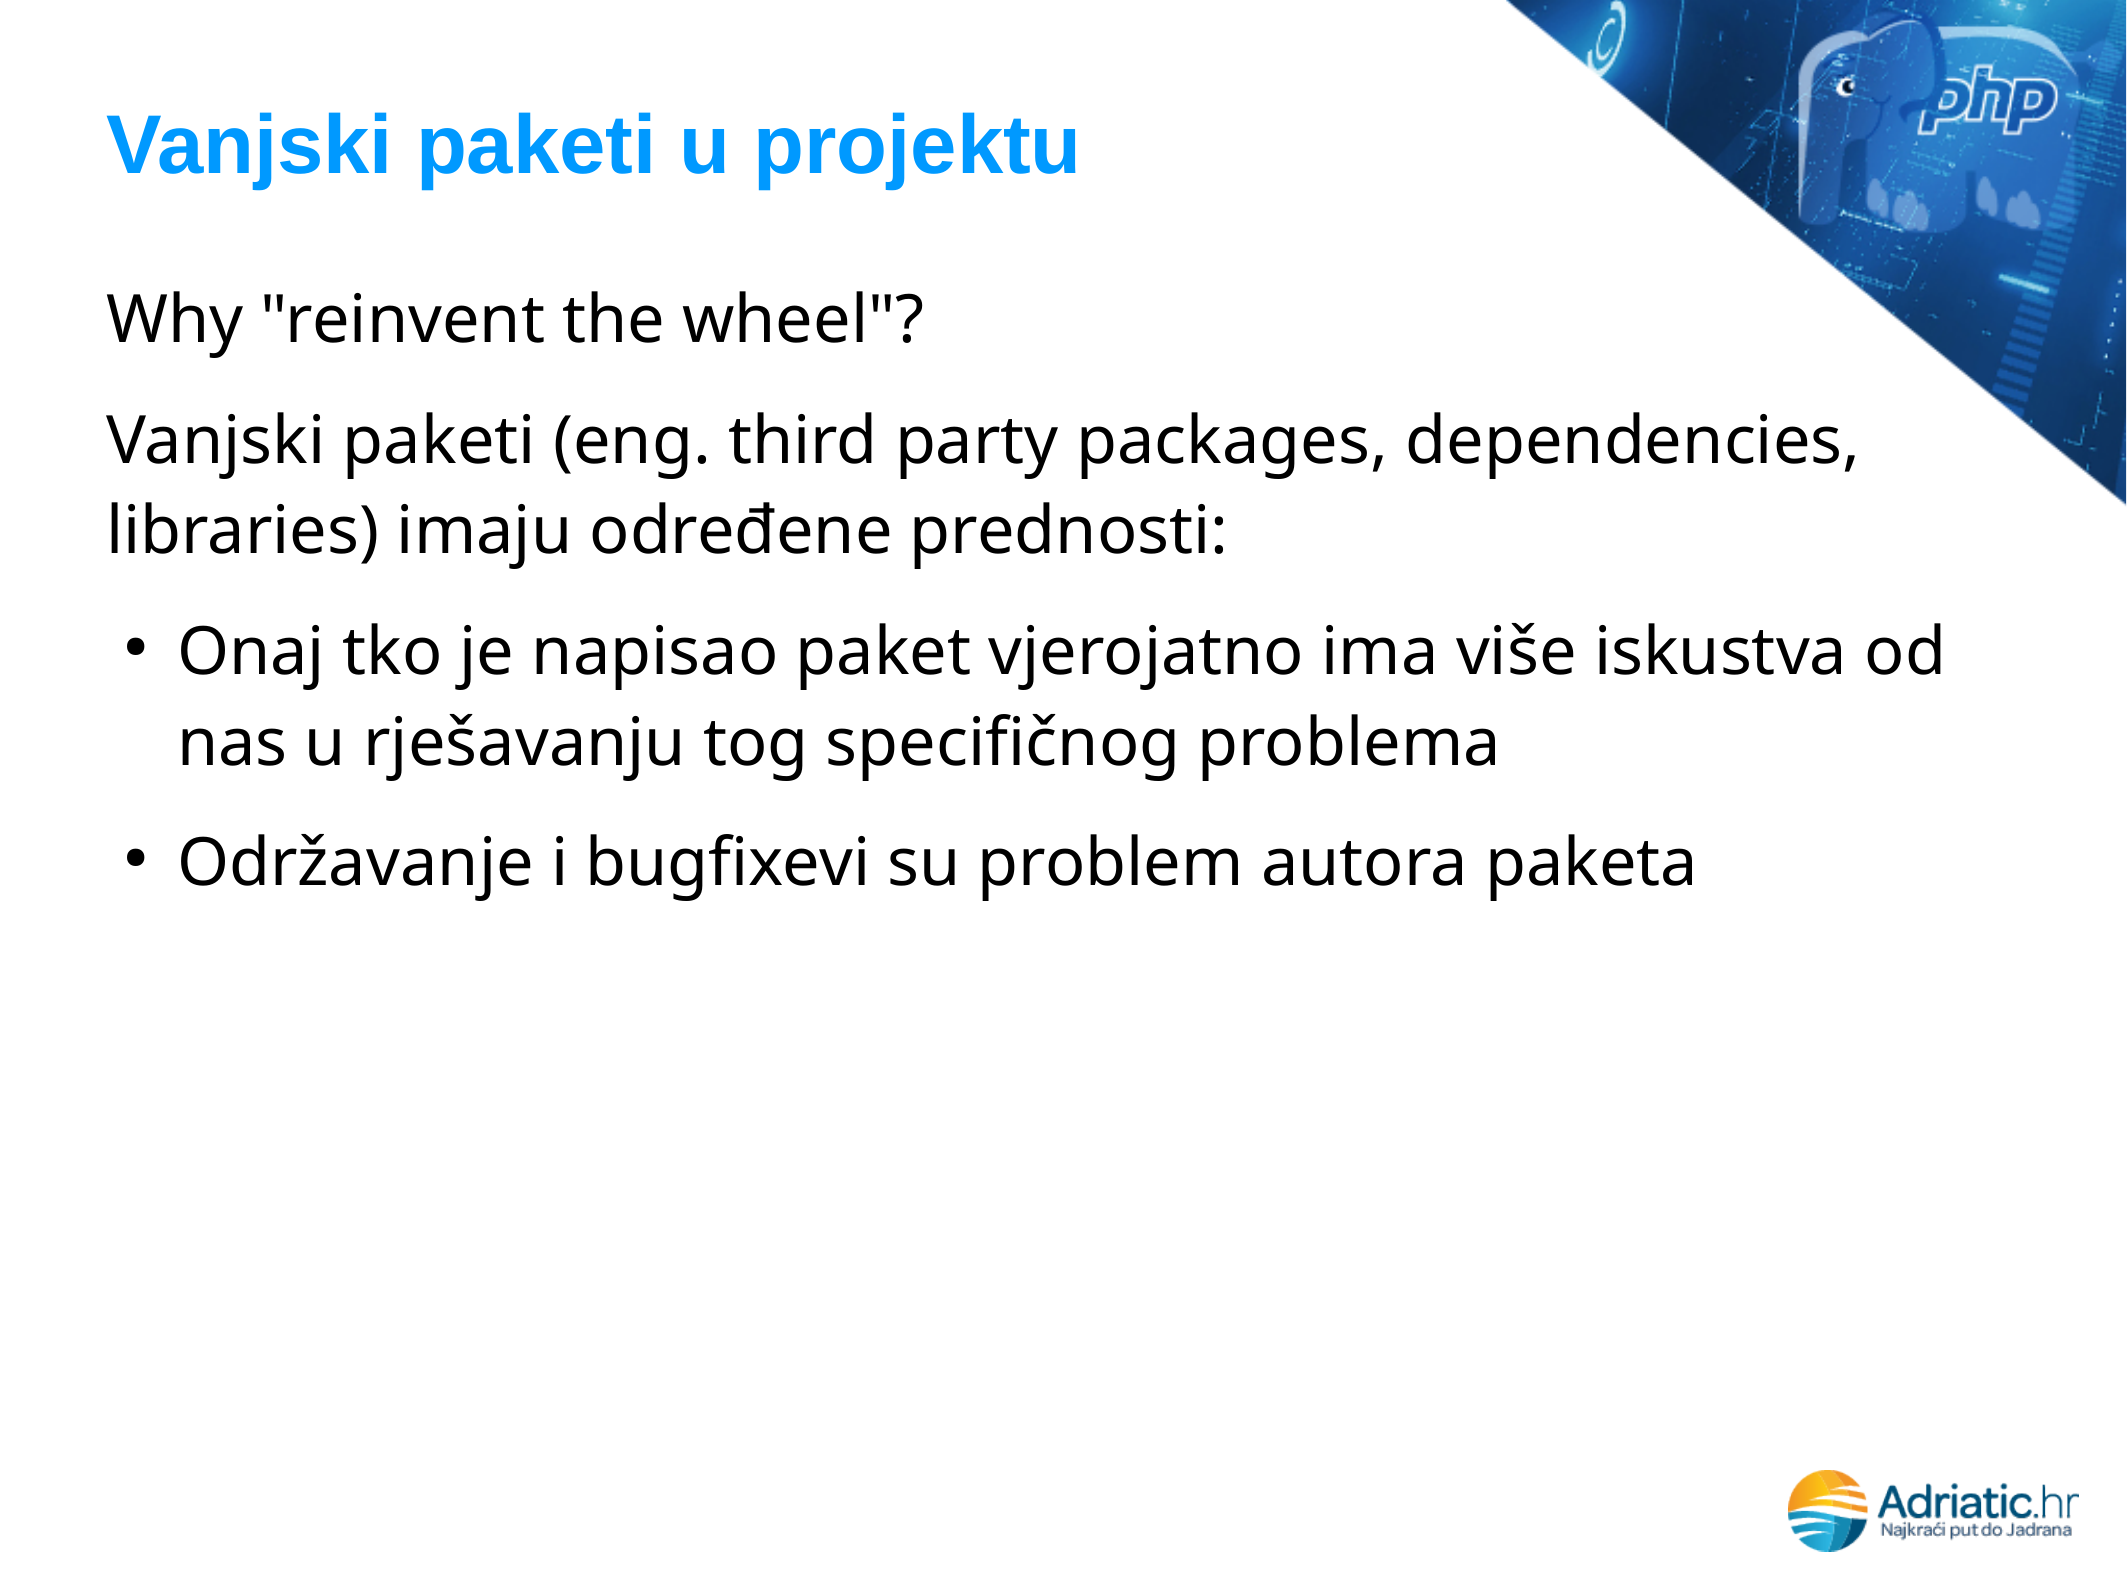

# Vanjski paketi u projektu
Why "reinvent the wheel"?
Vanjski paketi (eng. third party packages, dependencies, libraries) imaju određene prednosti:
Onaj tko je napisao paket vjerojatno ima više iskustva od nas u rješavanju tog specifičnog problema
Održavanje i bugfixevi su problem autora paketa